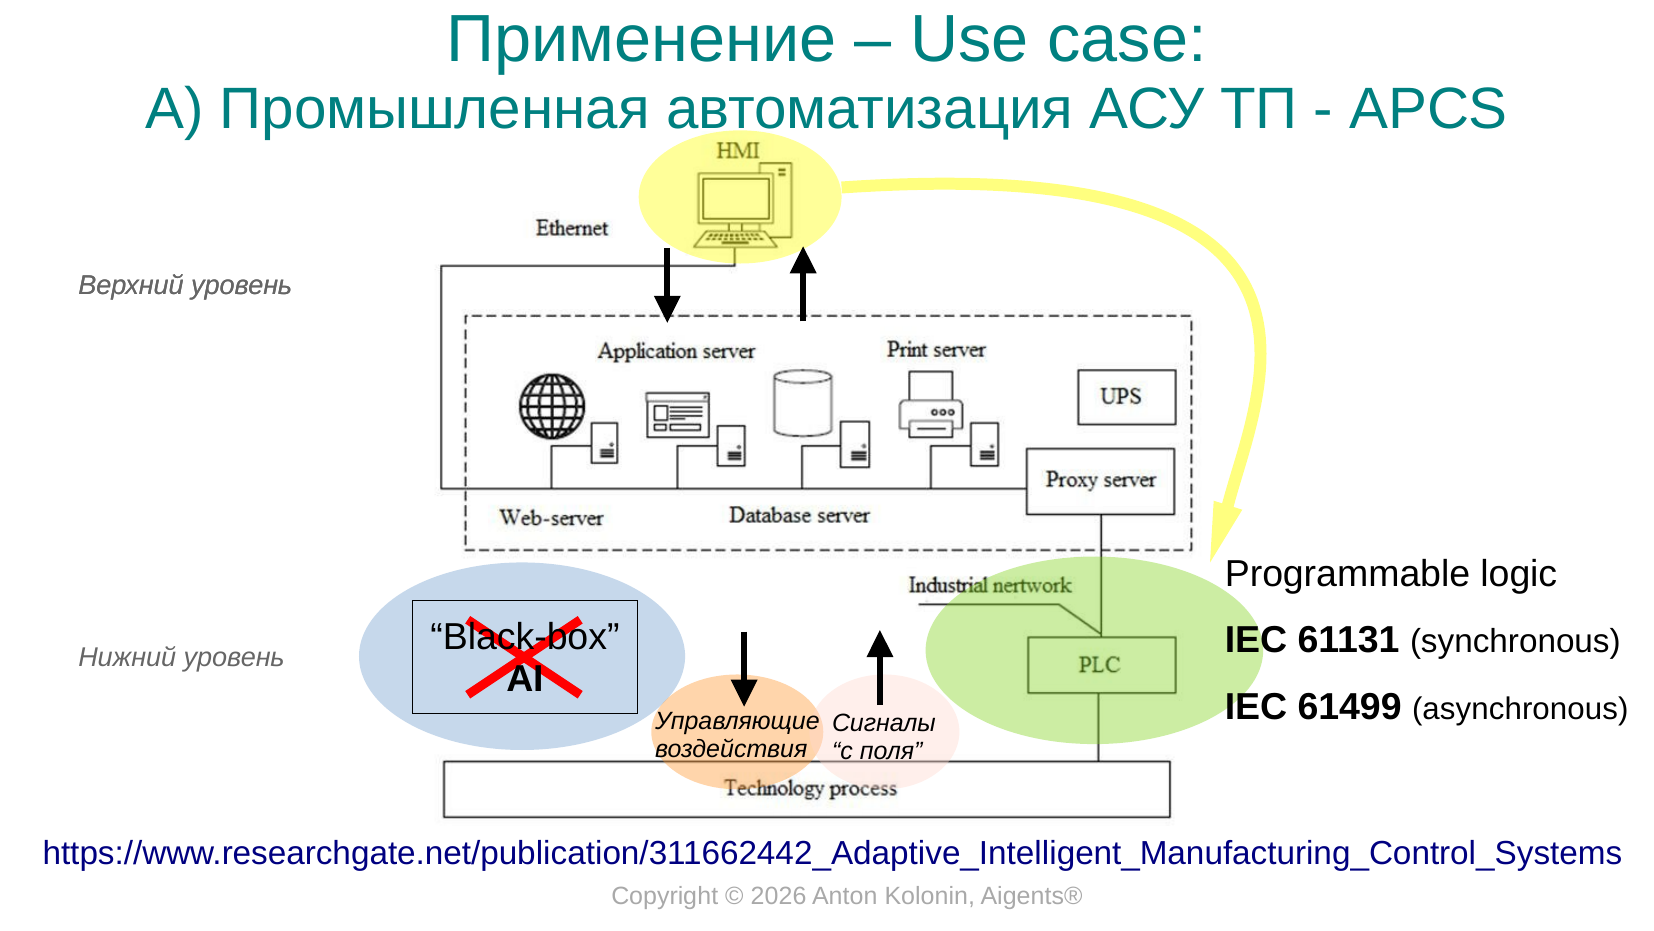

Применение – Use case:
A) Промышленная автоматизация АСУ ТП - APCS
Верхний уровень
Верхний уровень
Programmable logic
IEC 61131 (synchronous)
IEC 61499 (asynchronous)
“Black-box”
AI
Нижний уровень
Управляющие
воздействия
Сигналы
“с поля”
https://www.researchgate.net/publication/311662442_Adaptive_Intelligent_Manufacturing_Control_Systems
Copyright © 2026 Anton Kolonin, Aigents®